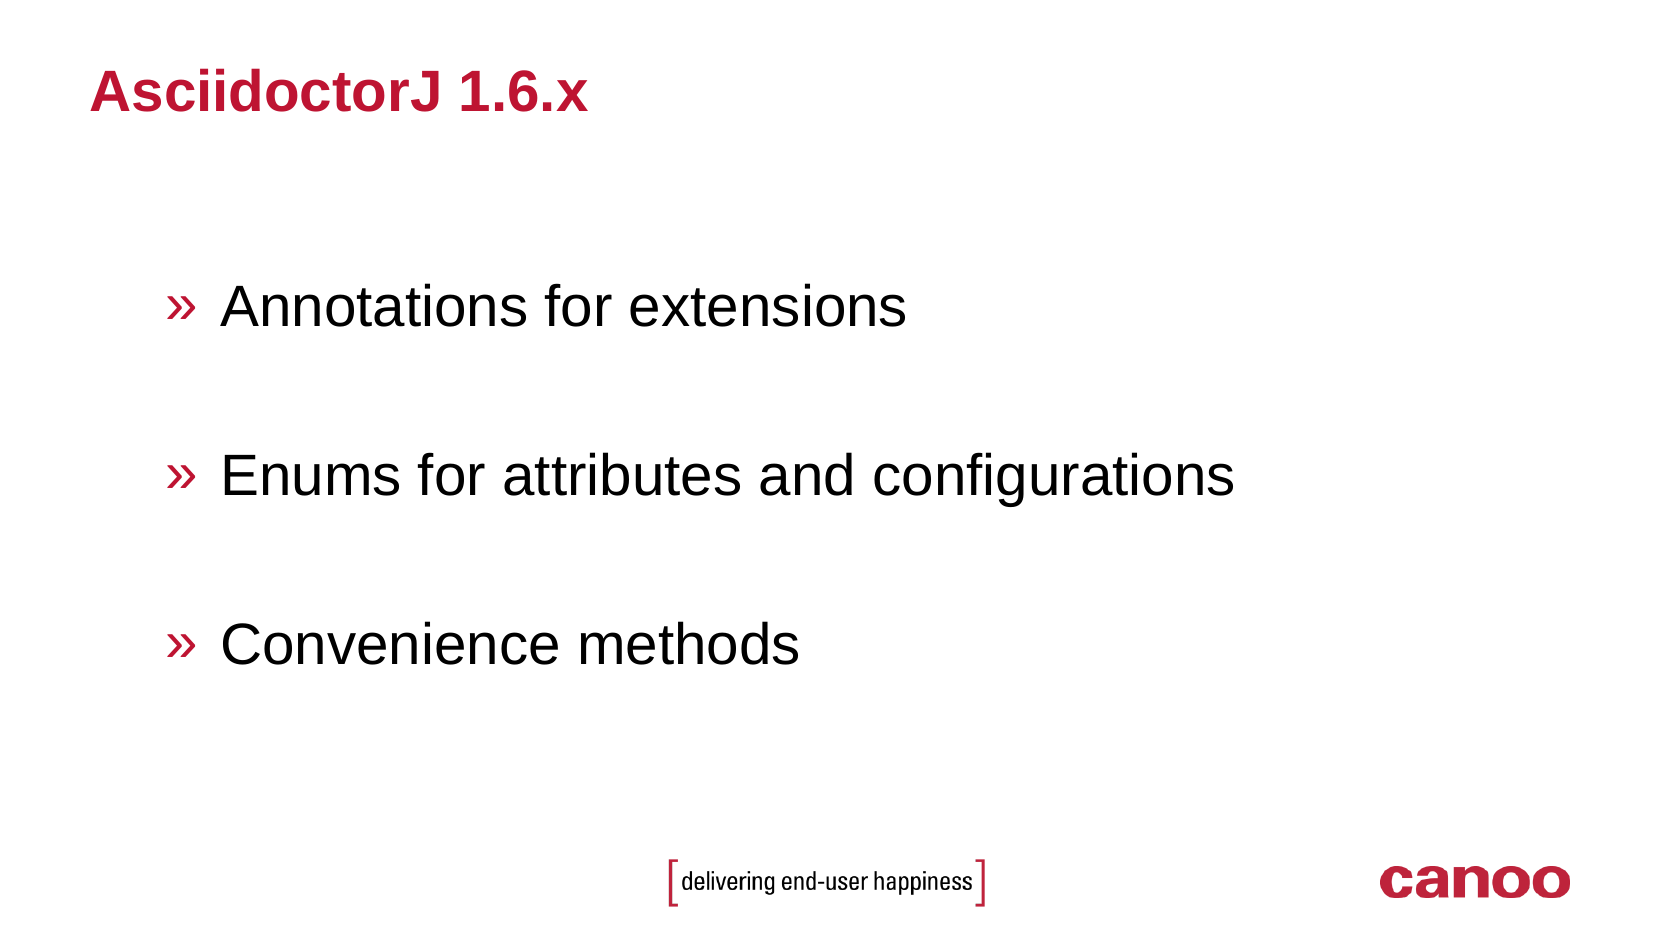

# AsciidoctorJ 1.6.x
Annotations for extensions
Enums for attributes and configurations
Convenience methods